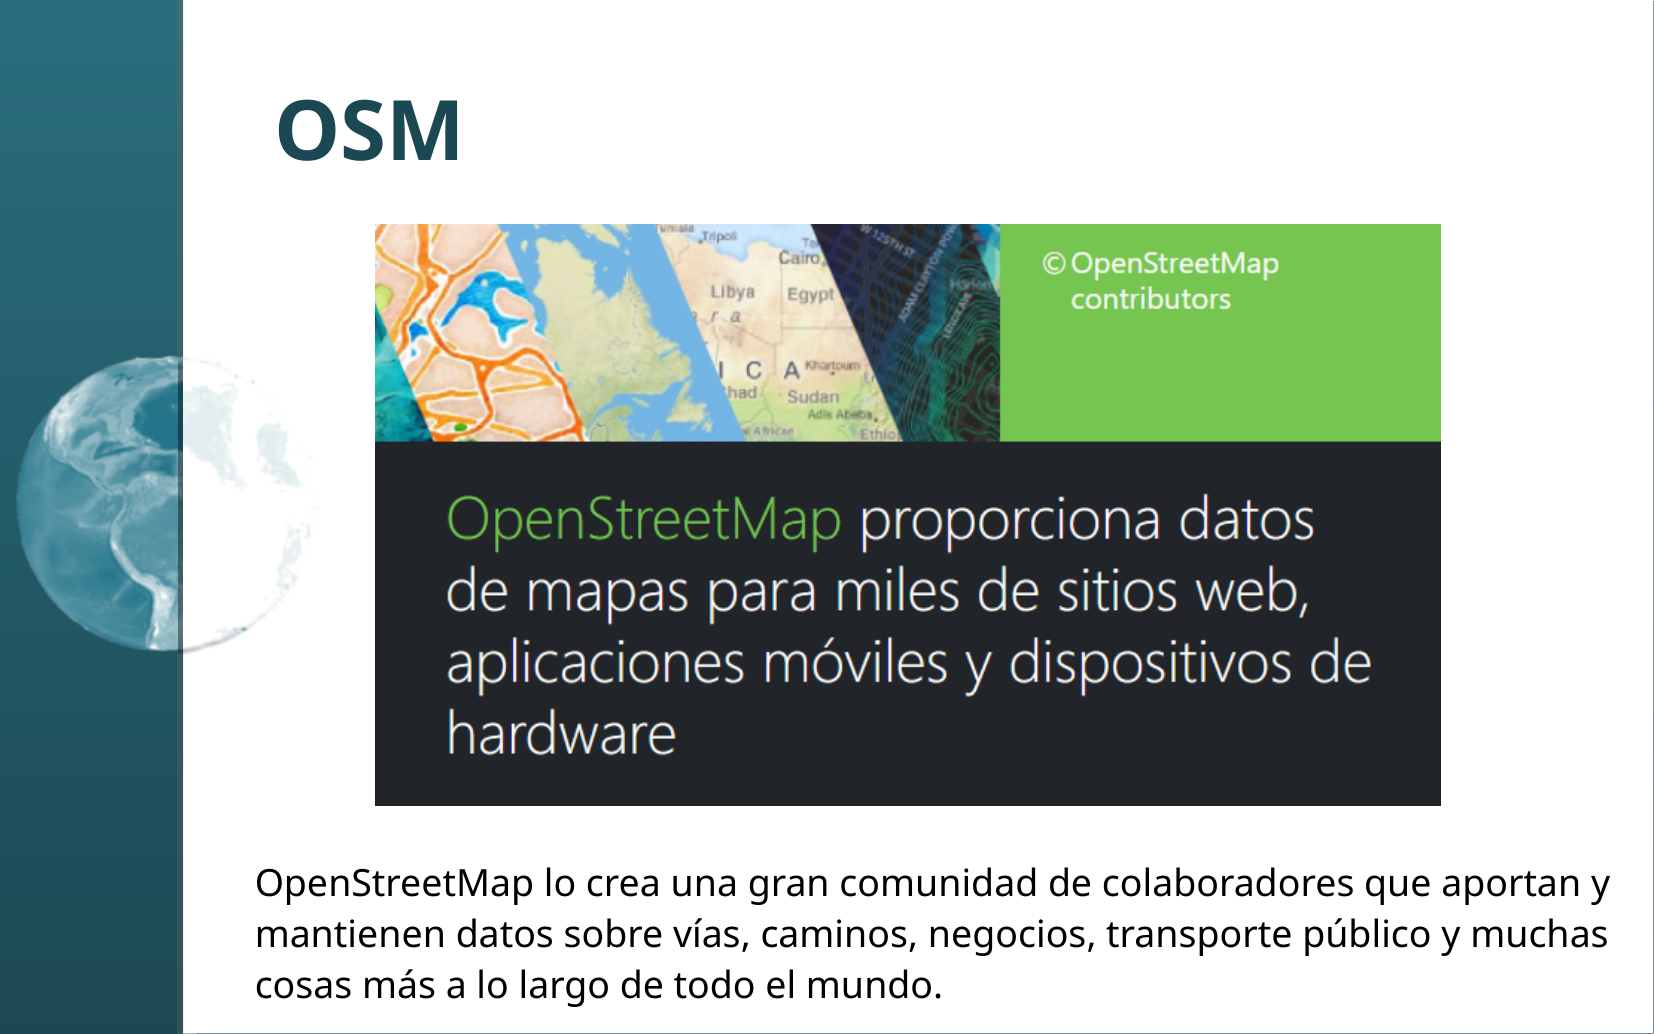

# OSM
OpenStreetMap lo crea una gran comunidad de colaboradores que aportan y mantienen datos sobre vías, caminos, negocios, transporte público y muchas cosas más a lo largo de todo el mundo.